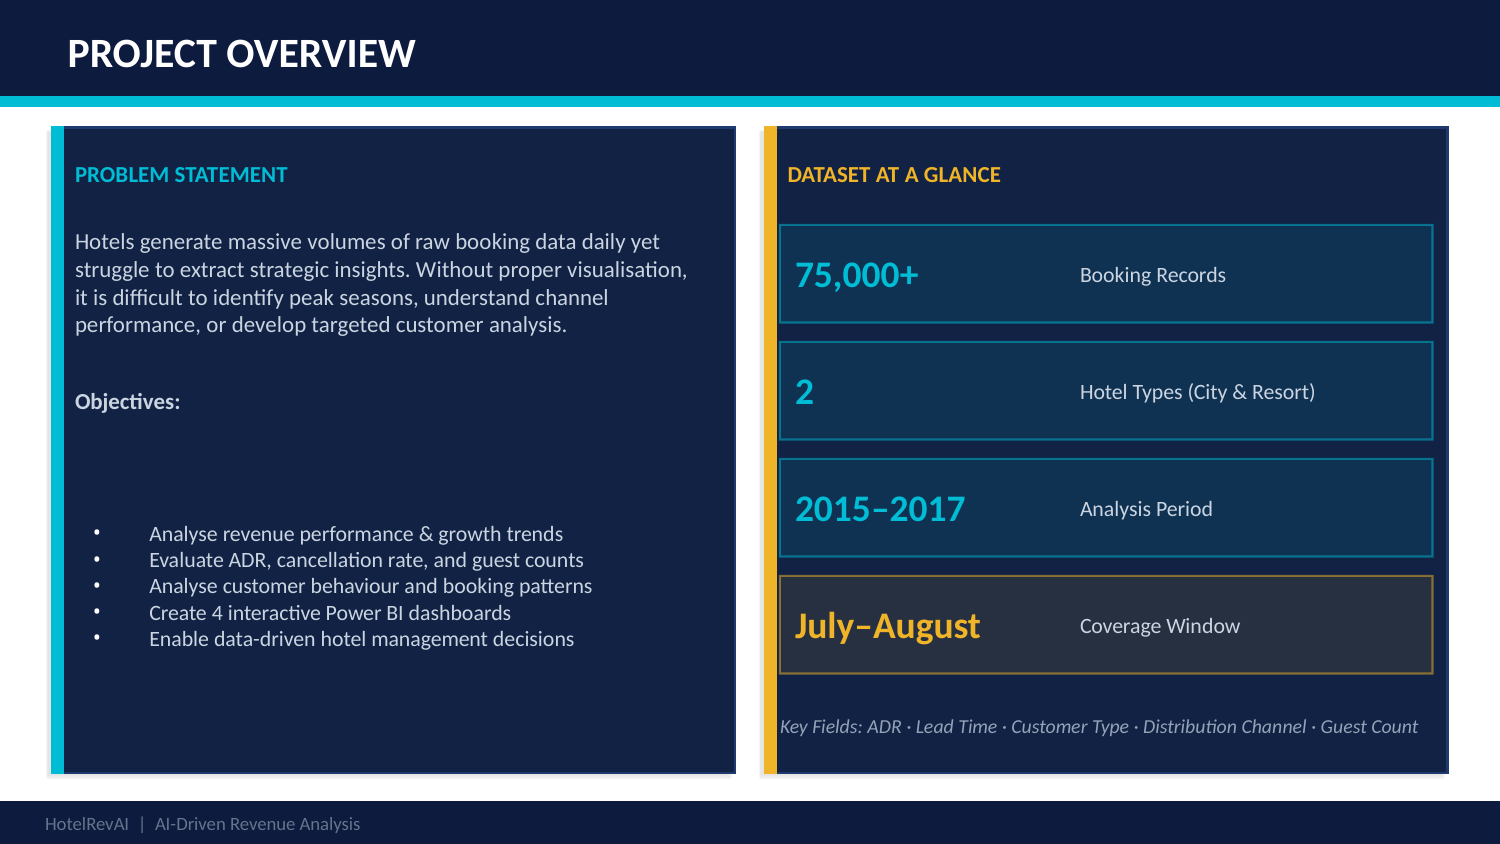

PROJECT OVERVIEW
PROBLEM STATEMENT
DATASET AT A GLANCE
Hotels generate massive volumes of raw booking data daily yet struggle to extract strategic insights. Without proper visualisation, it is difficult to identify peak seasons, understand channel performance, or develop targeted customer analysis.
75,000+
Booking Records
2
Hotel Types (City & Resort)
Objectives:
Analyse revenue performance & growth trends
Evaluate ADR, cancellation rate, and guest counts
Analyse customer behaviour and booking patterns
Create 4 interactive Power BI dashboards
Enable data-driven hotel management decisions
2015–2017
Analysis Period
July–August
Coverage Window
Key Fields: ADR · Lead Time · Customer Type · Distribution Channel · Guest Count
HotelRevAI | AI-Driven Revenue Analysis